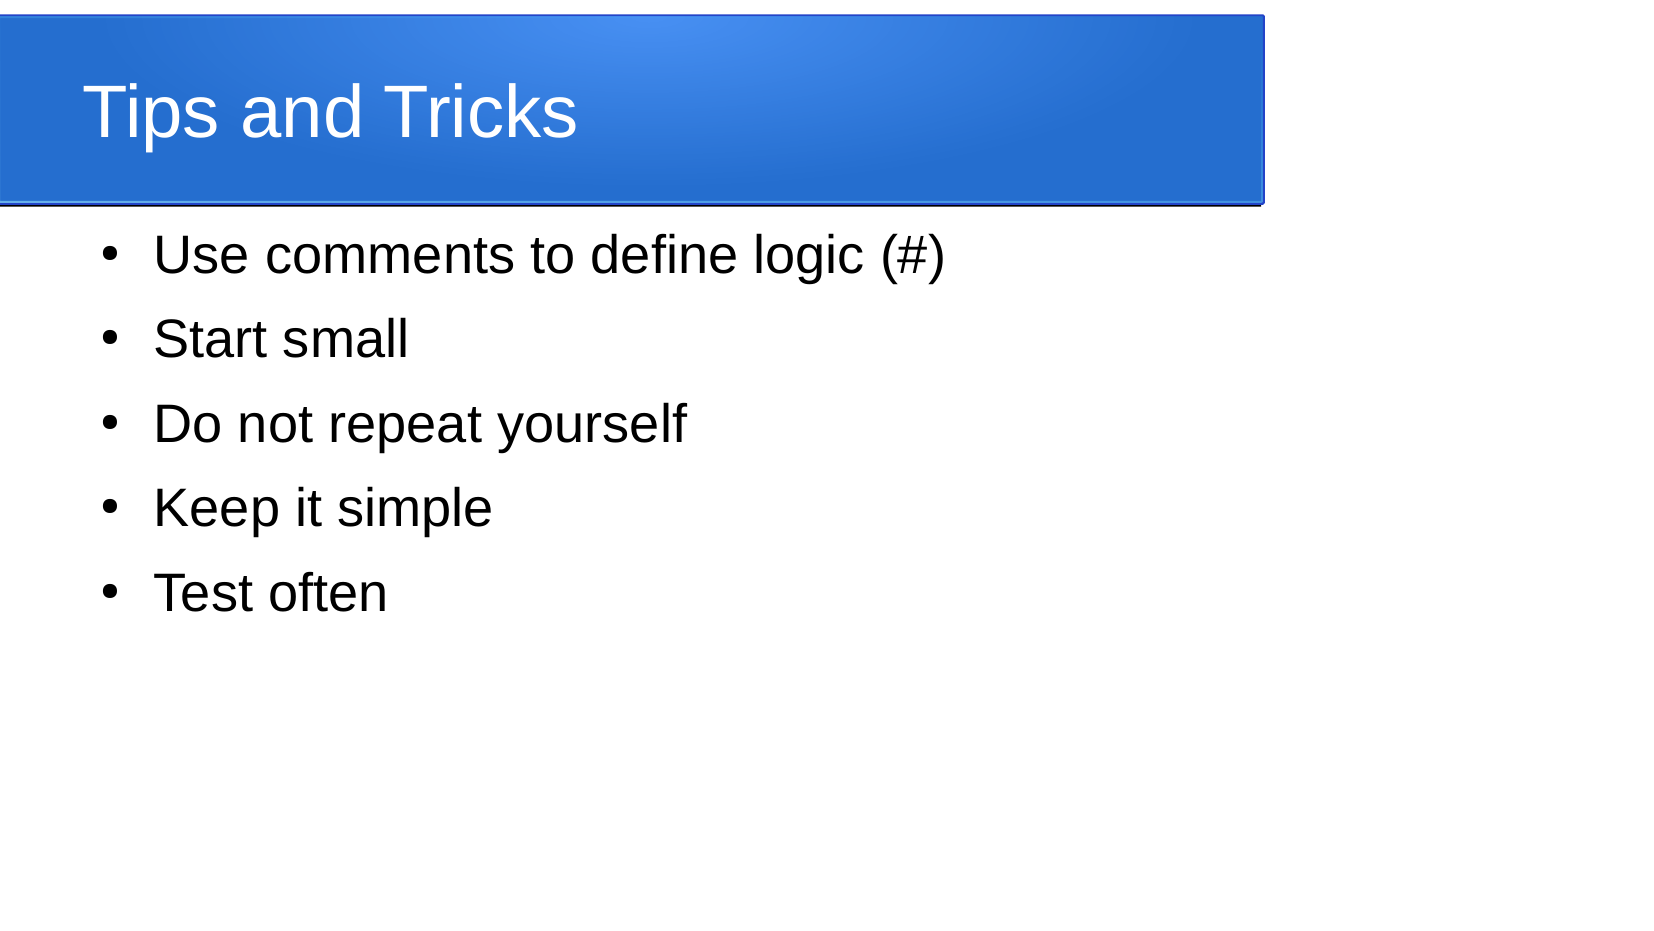

# Tips and Tricks
Use comments to define logic (#)
Start small
Do not repeat yourself
Keep it simple
Test often